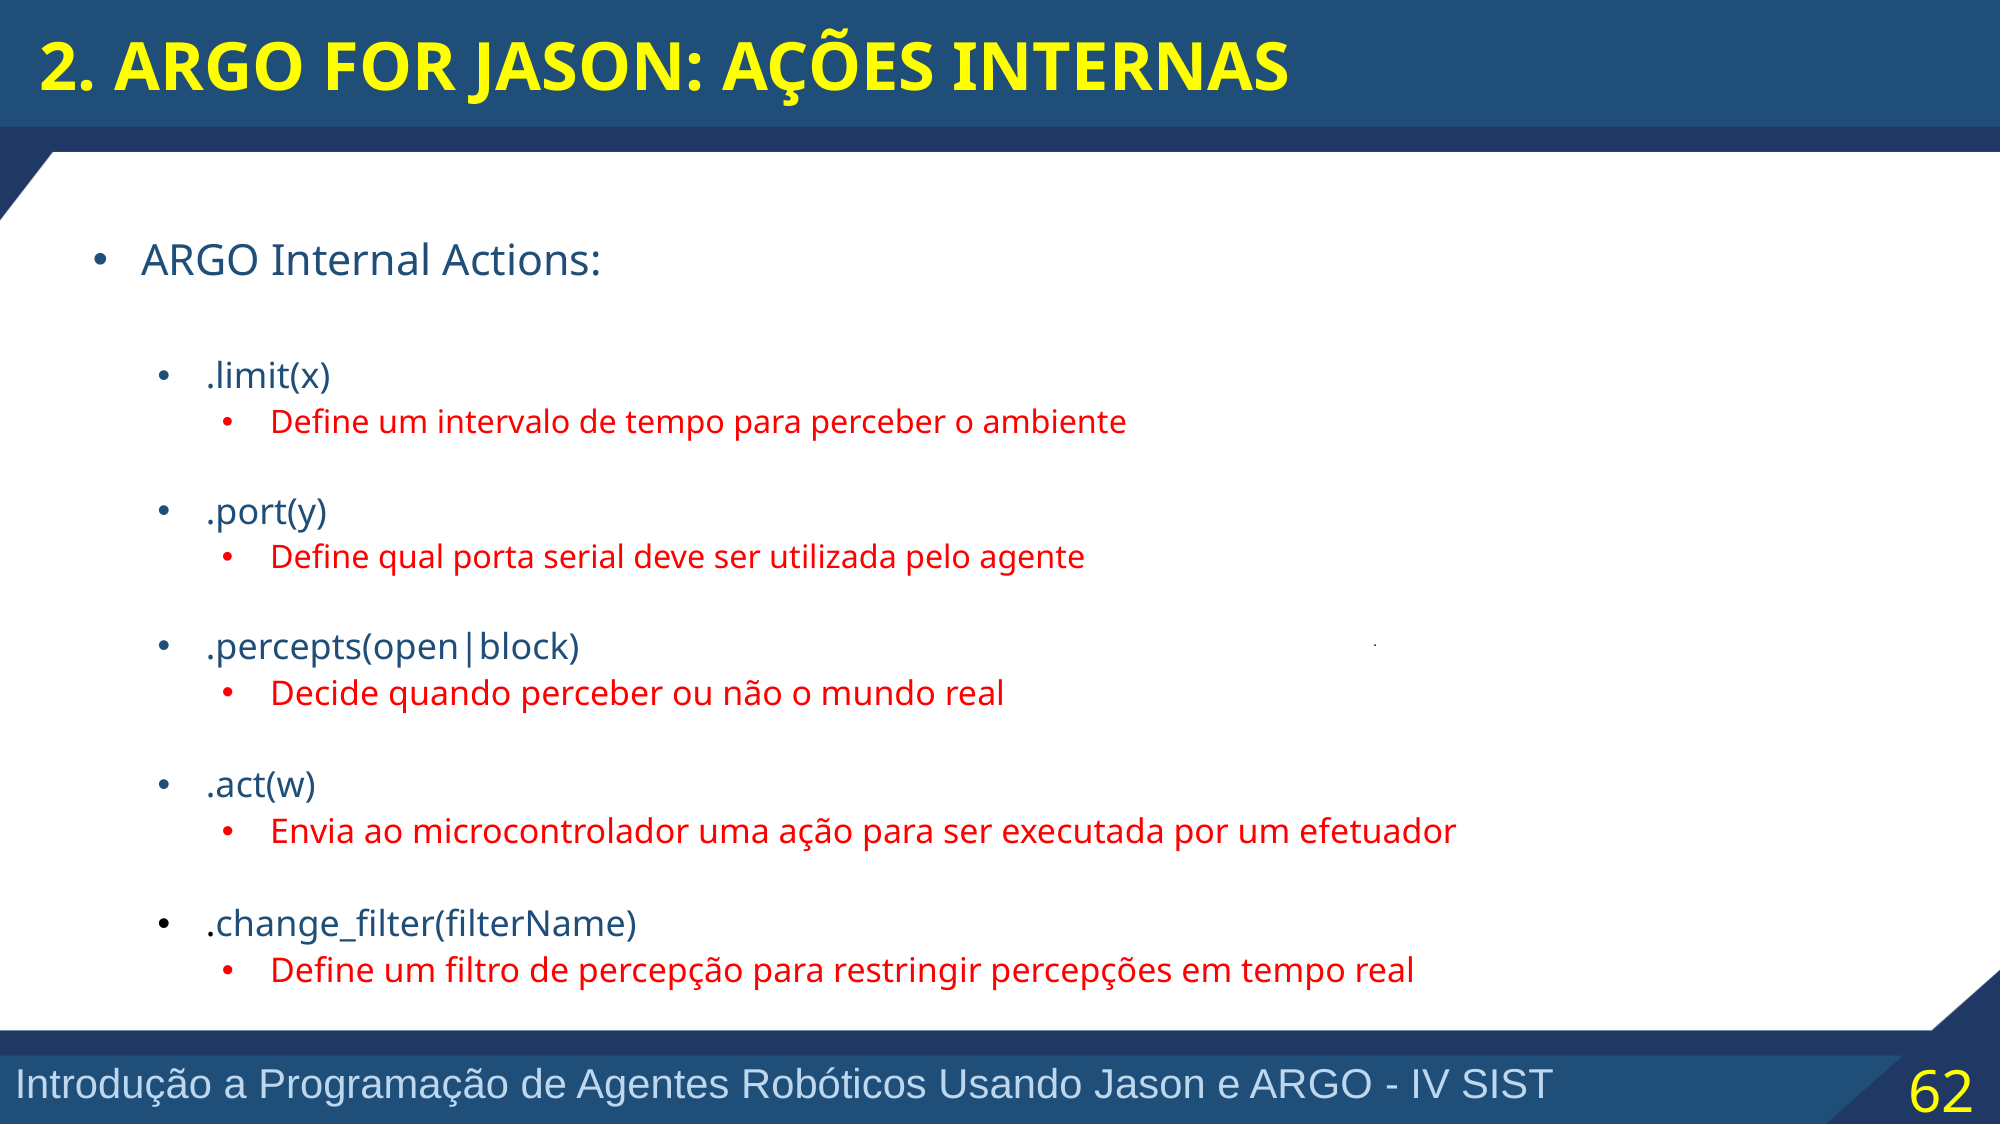

2. ARGO FOR JASON: AÇÕES INTERNAS
ARGO Internal Actions:
.limit(x)
Define um intervalo de tempo para perceber o ambiente
.port(y)
Define qual porta serial deve ser utilizada pelo agente
.percepts(open|block)
Decide quando perceber ou não o mundo real
.act(w)
Envia ao microcontrolador uma ação para ser executada por um efetuador
.change_filter(filterName)
Define um filtro de percepção para restringir percepções em tempo real